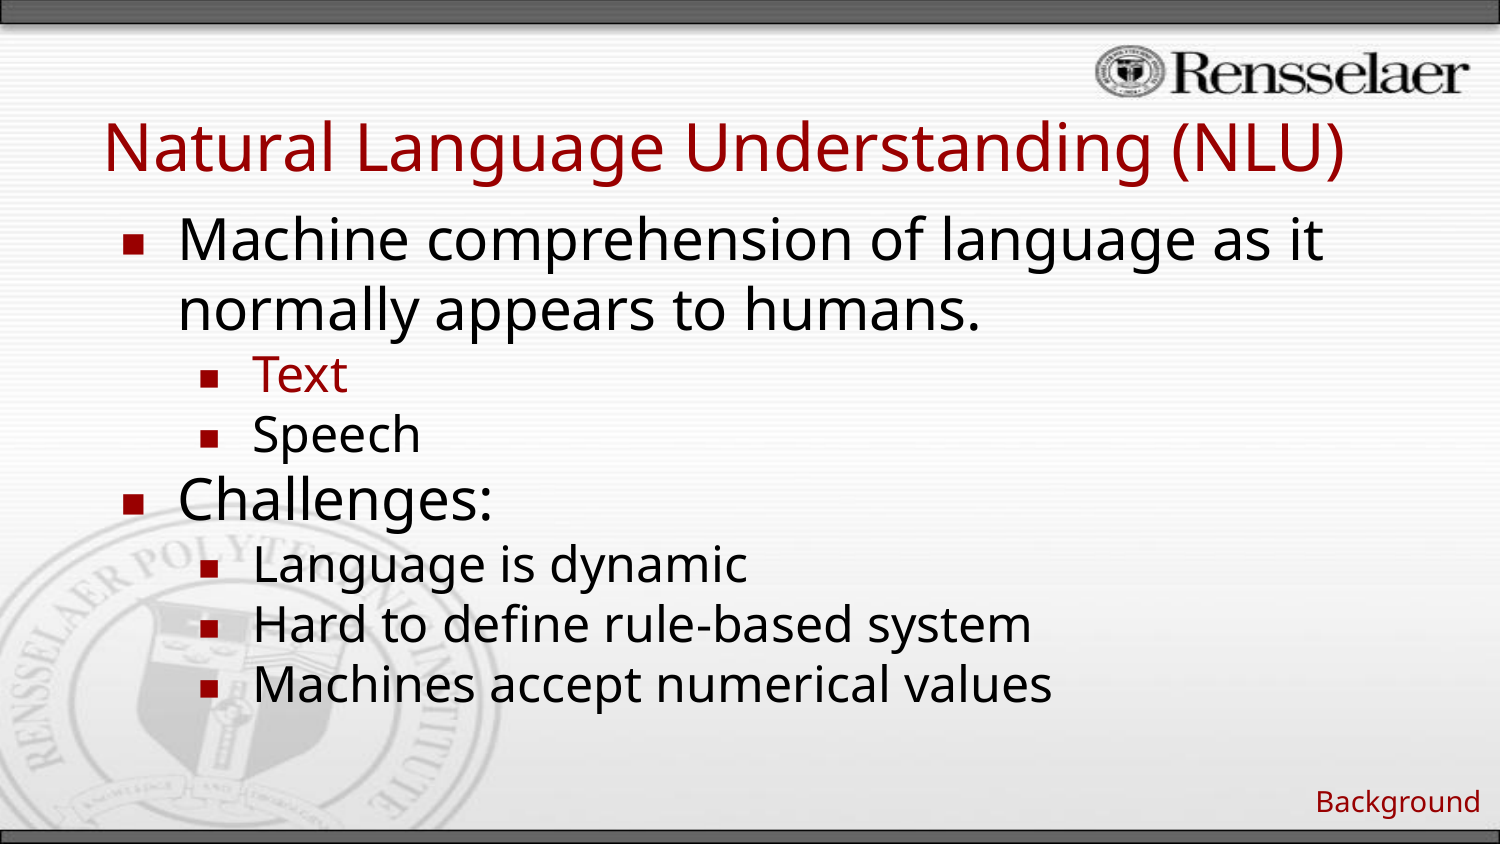

# Natural Language Understanding (NLU)
Machine comprehension of language as it normally appears to humans.
Text
Speech
Challenges:
Language is dynamic
Hard to define rule-based system
Machines accept numerical values
Background